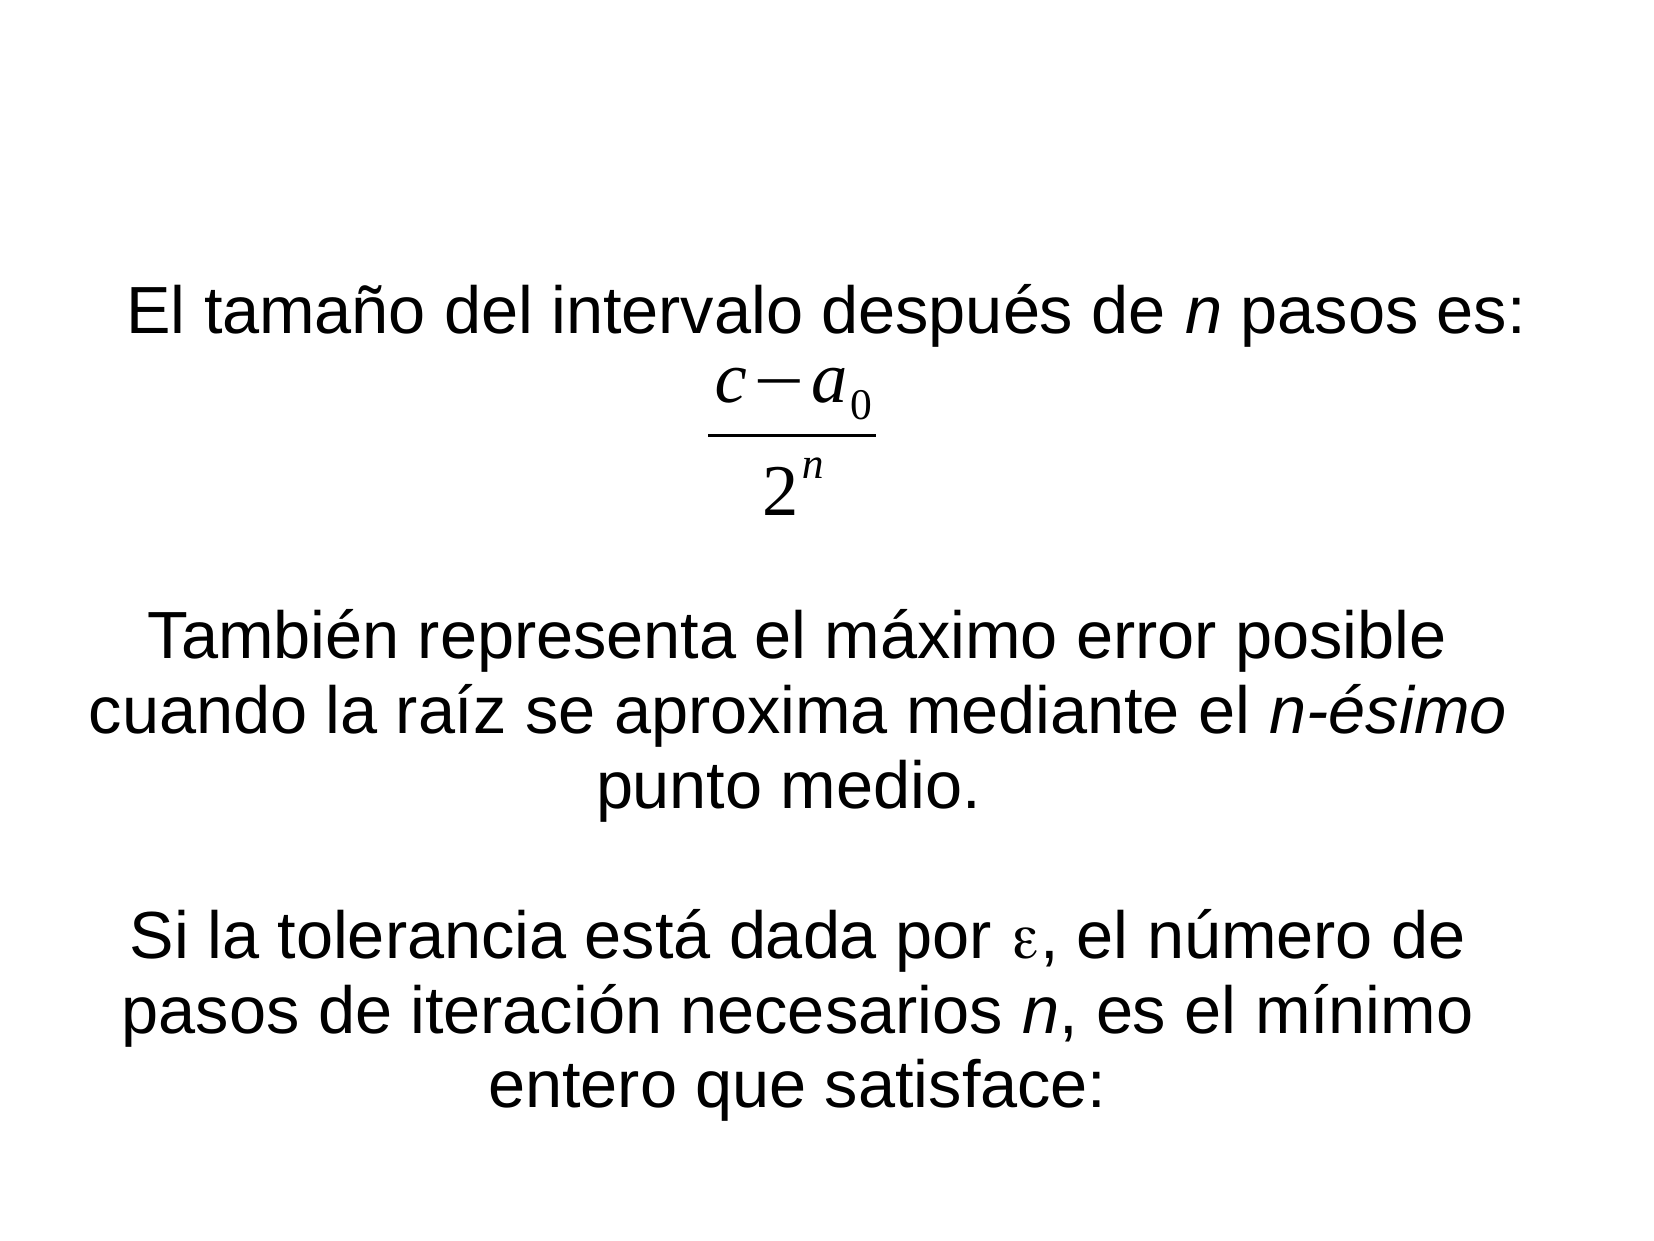

#
El tamaño del intervalo después de n pasos es:
También representa el máximo error posible cuando la raíz se aproxima mediante el n-ésimo punto medio.
Si la tolerancia está dada por e, el número de pasos de iteración necesarios n, es el mínimo entero que satisface: